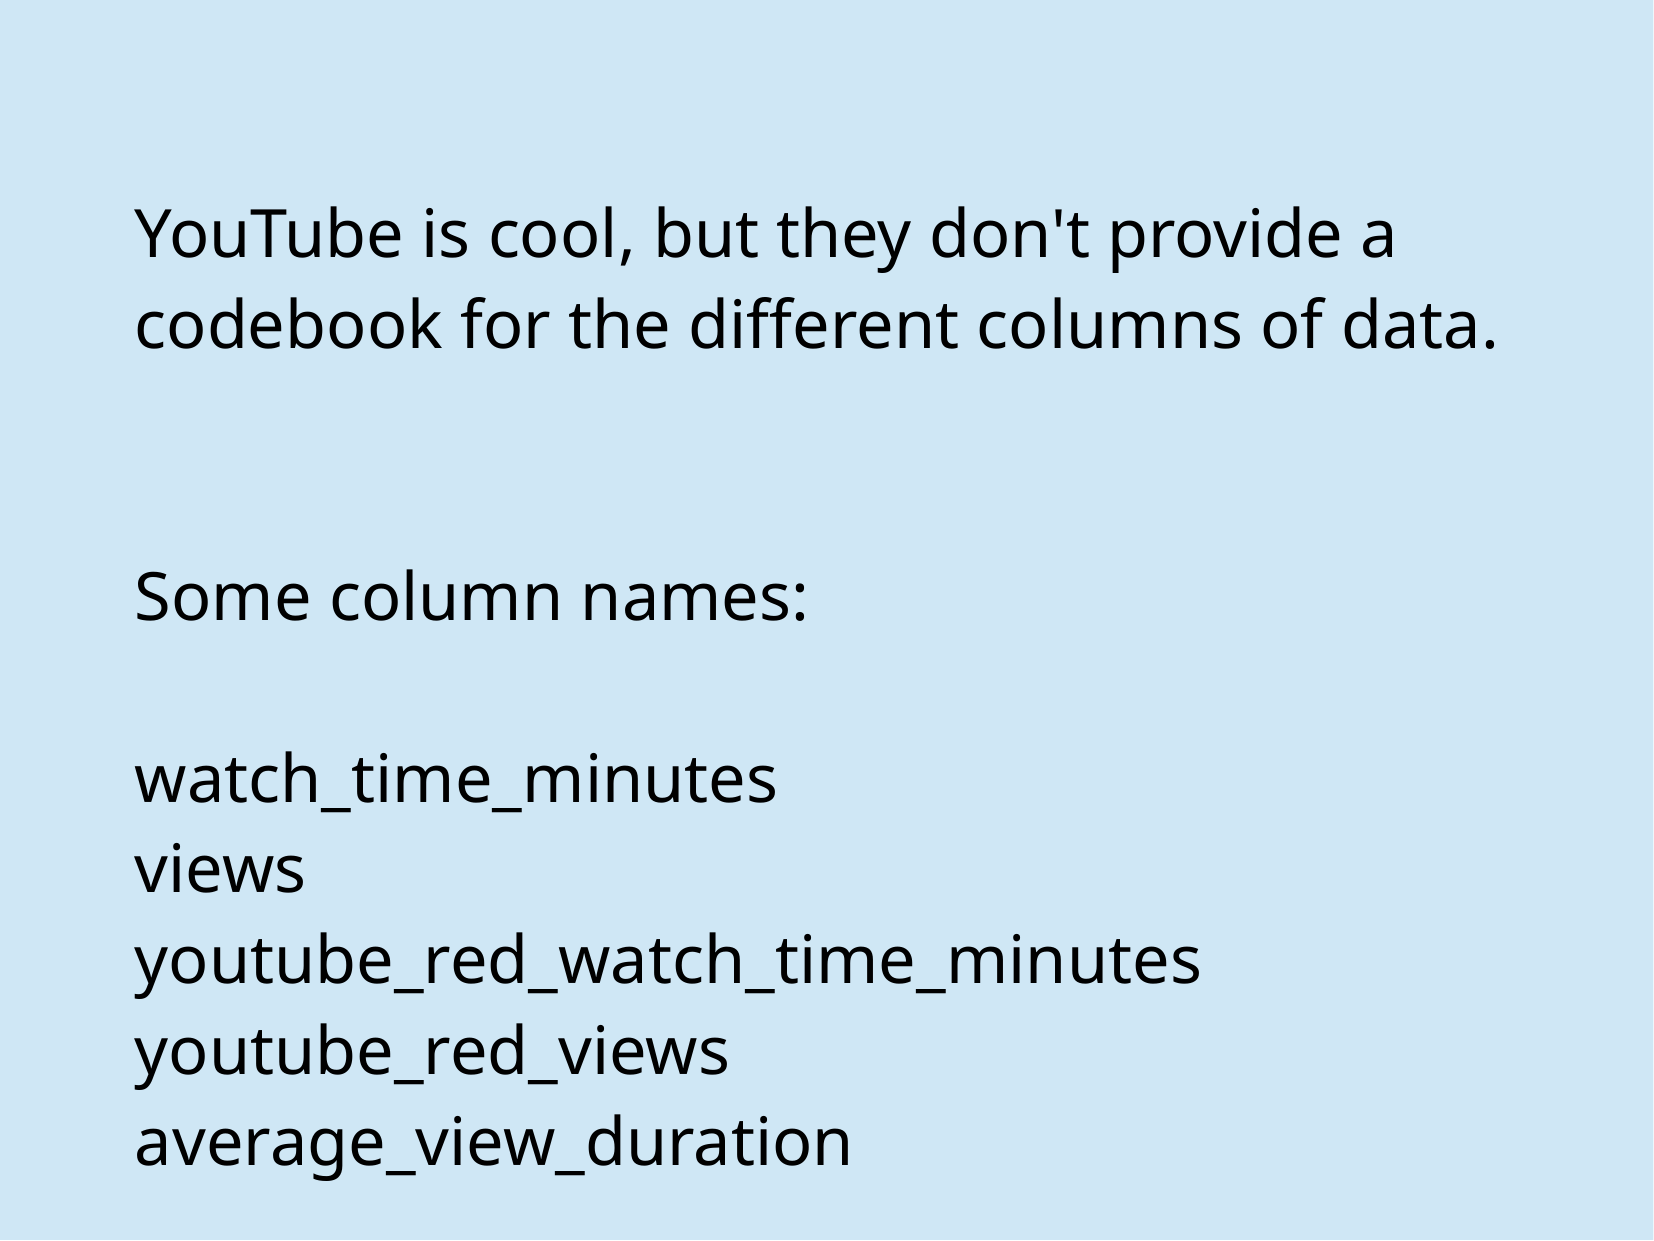

YouTube is cool, but they don't provide a codebook for the different columns of data.
Some column names:
watch_time_minutes
views
youtube_red_watch_time_minutes
youtube_red_views
average_view_duration